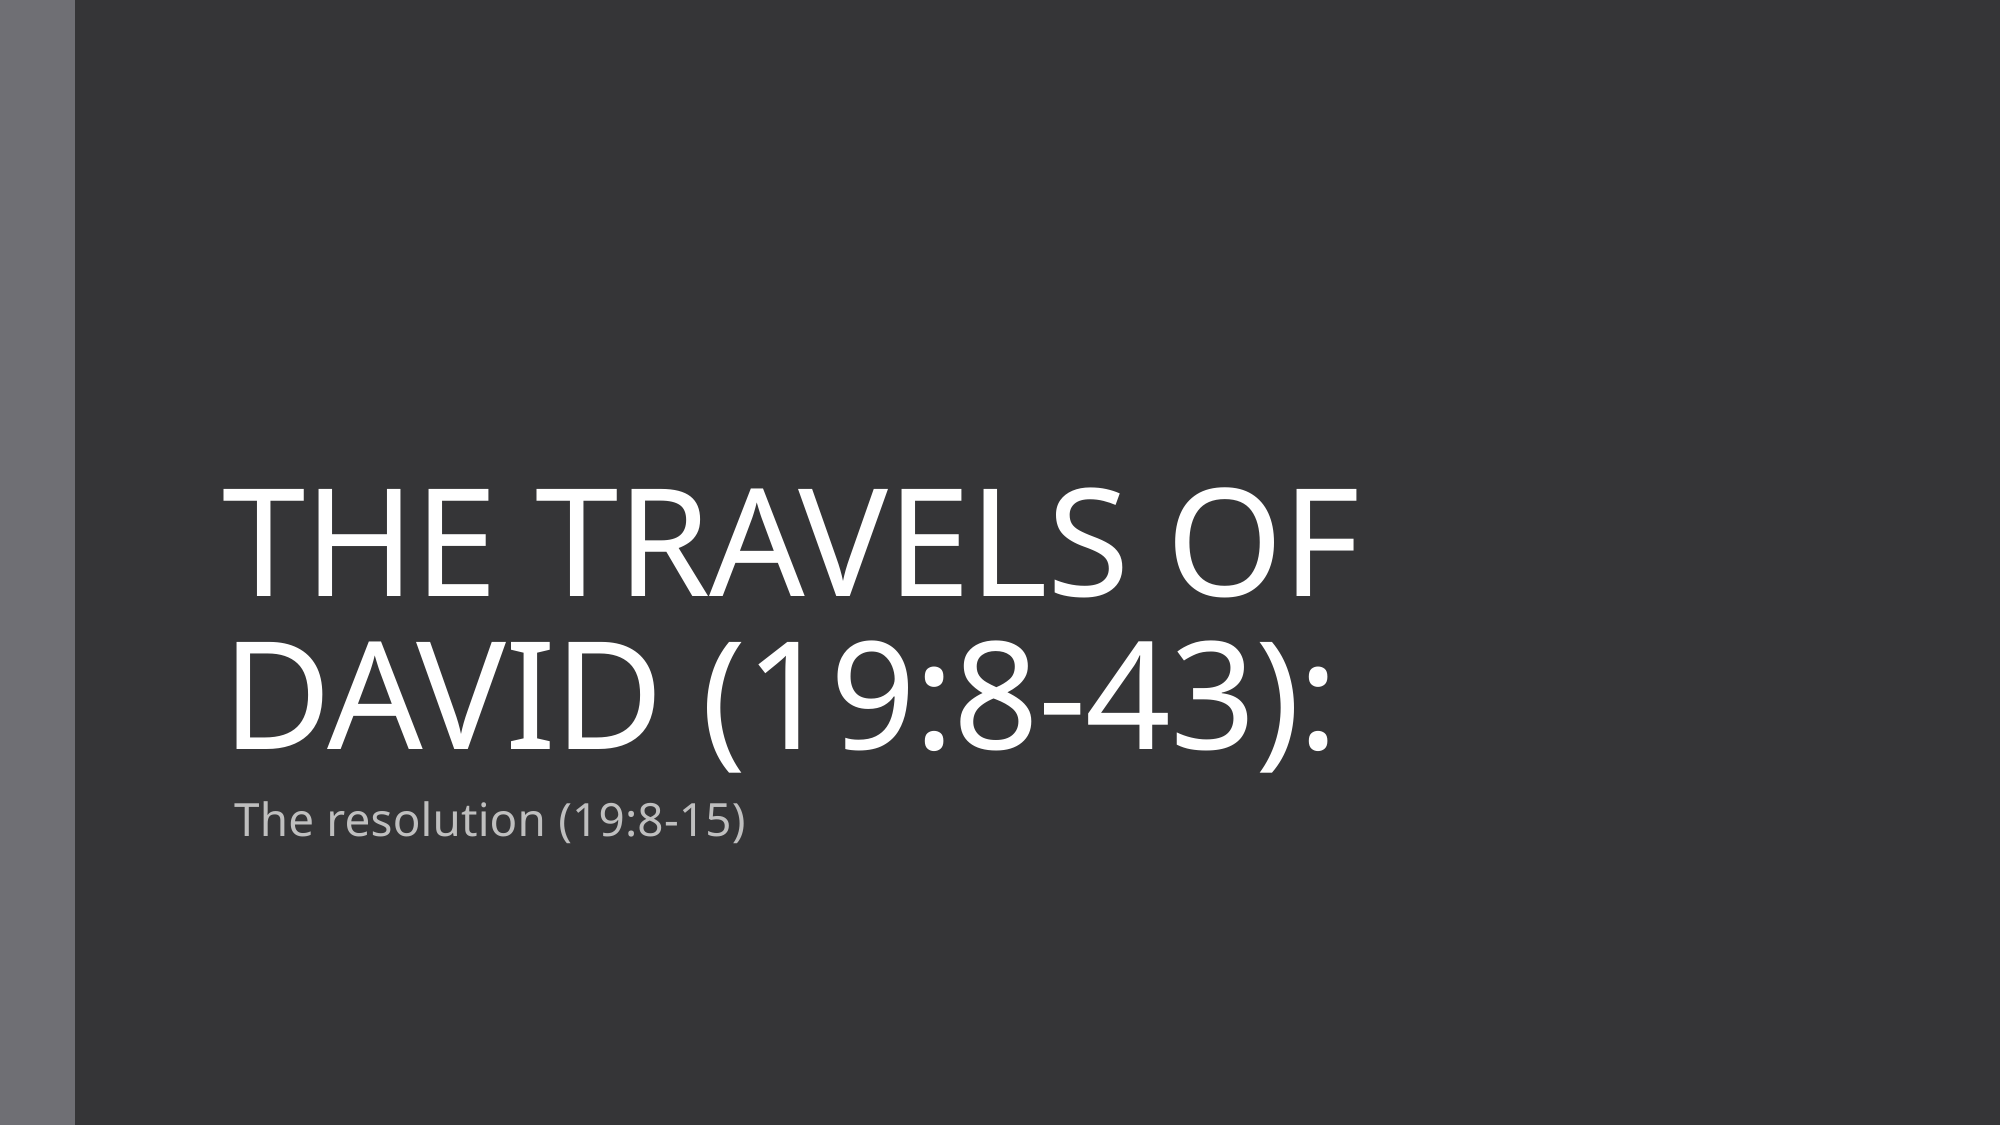

# THE TRAVELS OF DAVID (19:8-43):
 The resolution (19:8-15)